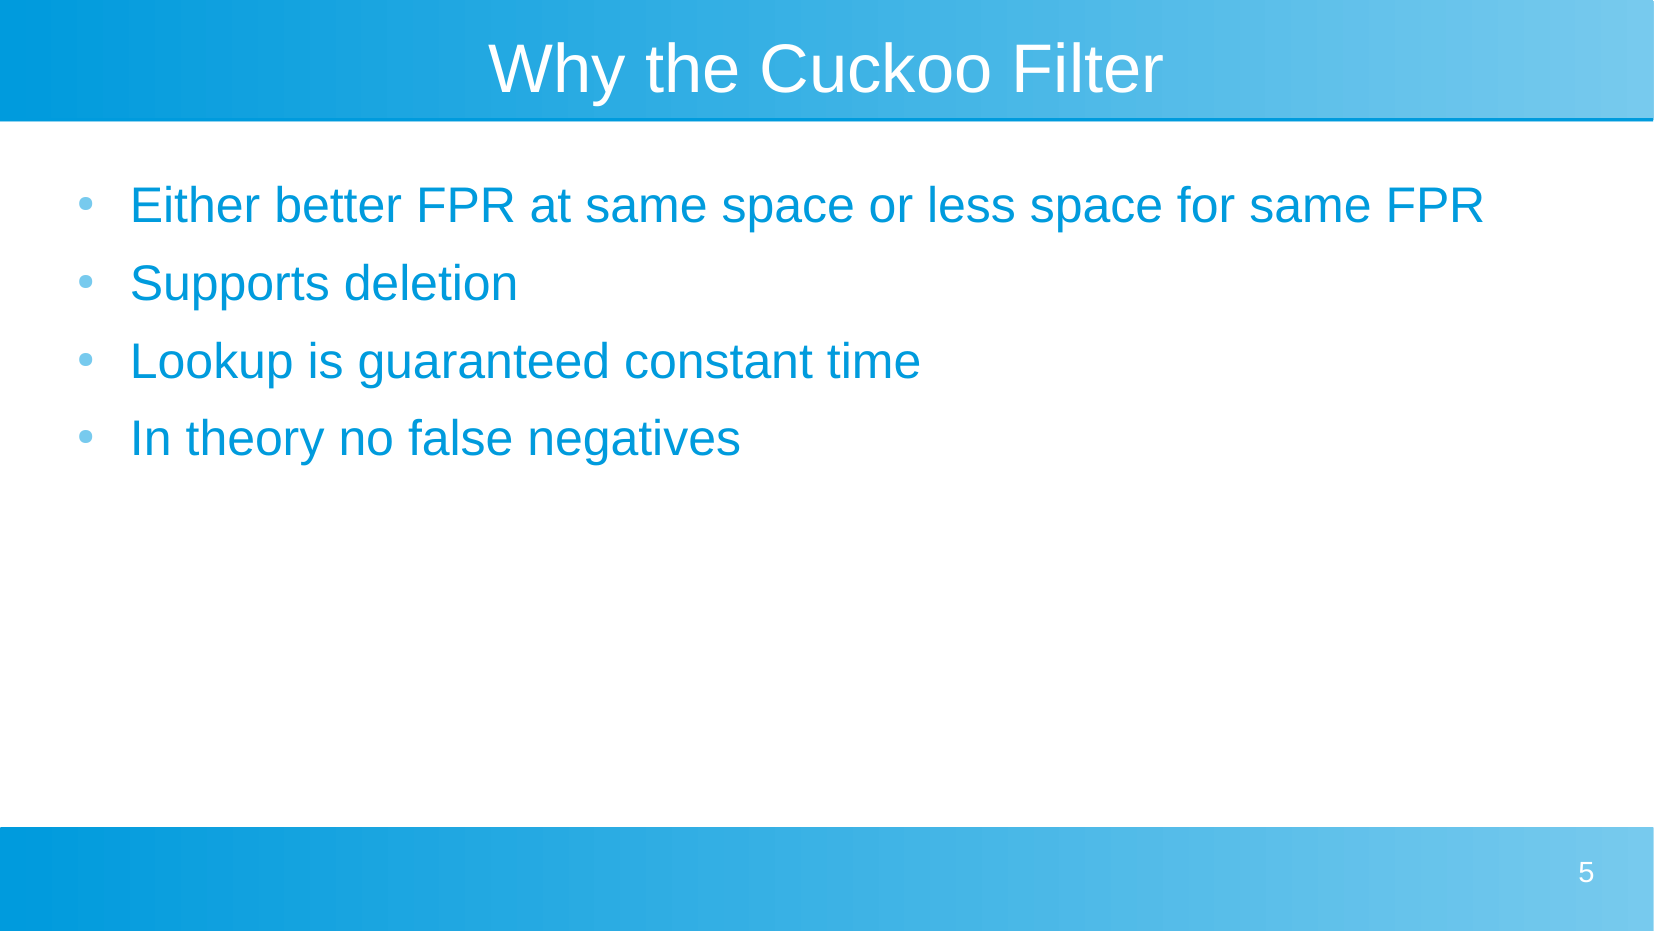

# Why the Cuckoo Filter
Either better FPR at same space or less space for same FPR
Supports deletion
Lookup is guaranteed constant time
In theory no false negatives
5